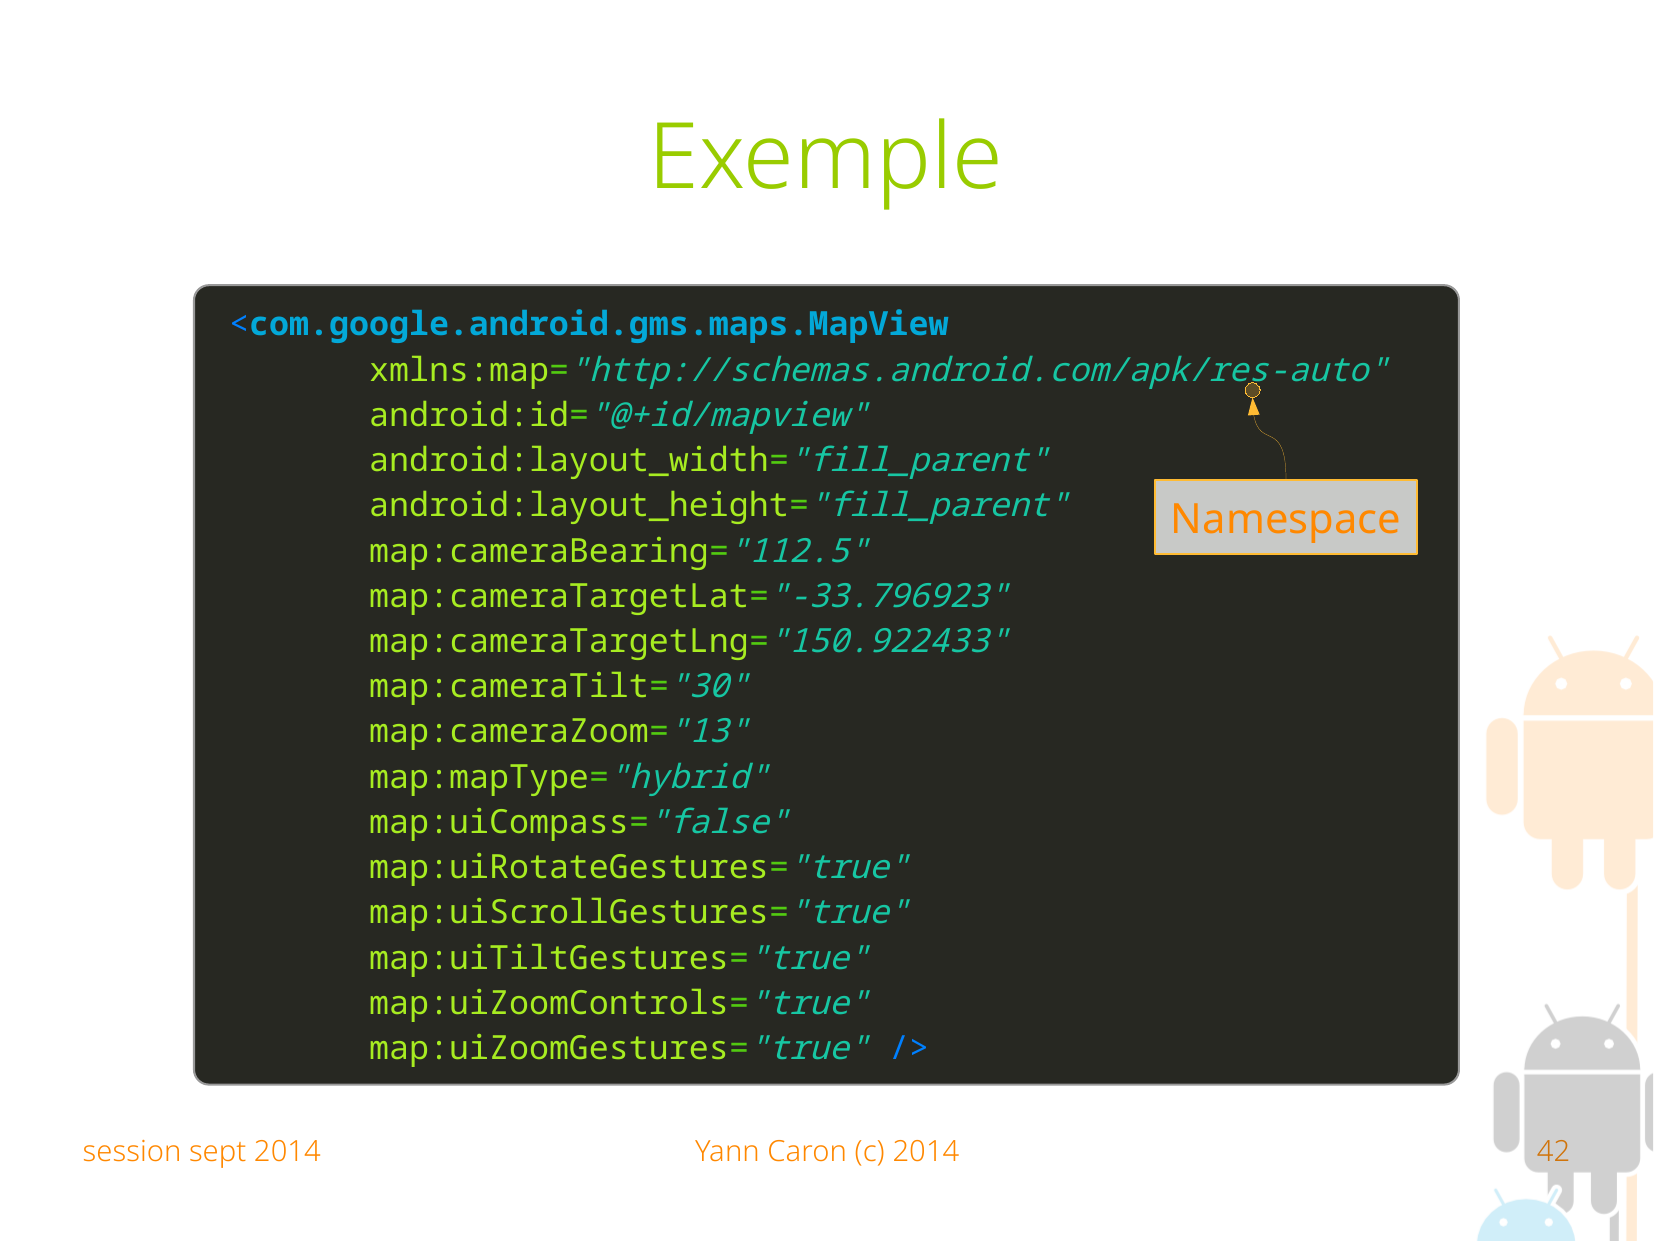

# Exemple
 <com.google.android.gms.maps.MapView
 xmlns:map="http://schemas.android.com/apk/res-auto"
 android:id="@+id/mapview"
 android:layout_width="fill_parent"
 android:layout_height="fill_parent"
 map:cameraBearing="112.5"
 map:cameraTargetLat="-33.796923"
 map:cameraTargetLng="150.922433"
 map:cameraTilt="30"
 map:cameraZoom="13"
 map:mapType="hybrid"
 map:uiCompass="false"
 map:uiRotateGestures="true"
 map:uiScrollGestures="true"
 map:uiTiltGestures="true"
 map:uiZoomControls="true"
 map:uiZoomGestures="true" />
Namespace
session sept 2014
Yann Caron (c) 2014
42